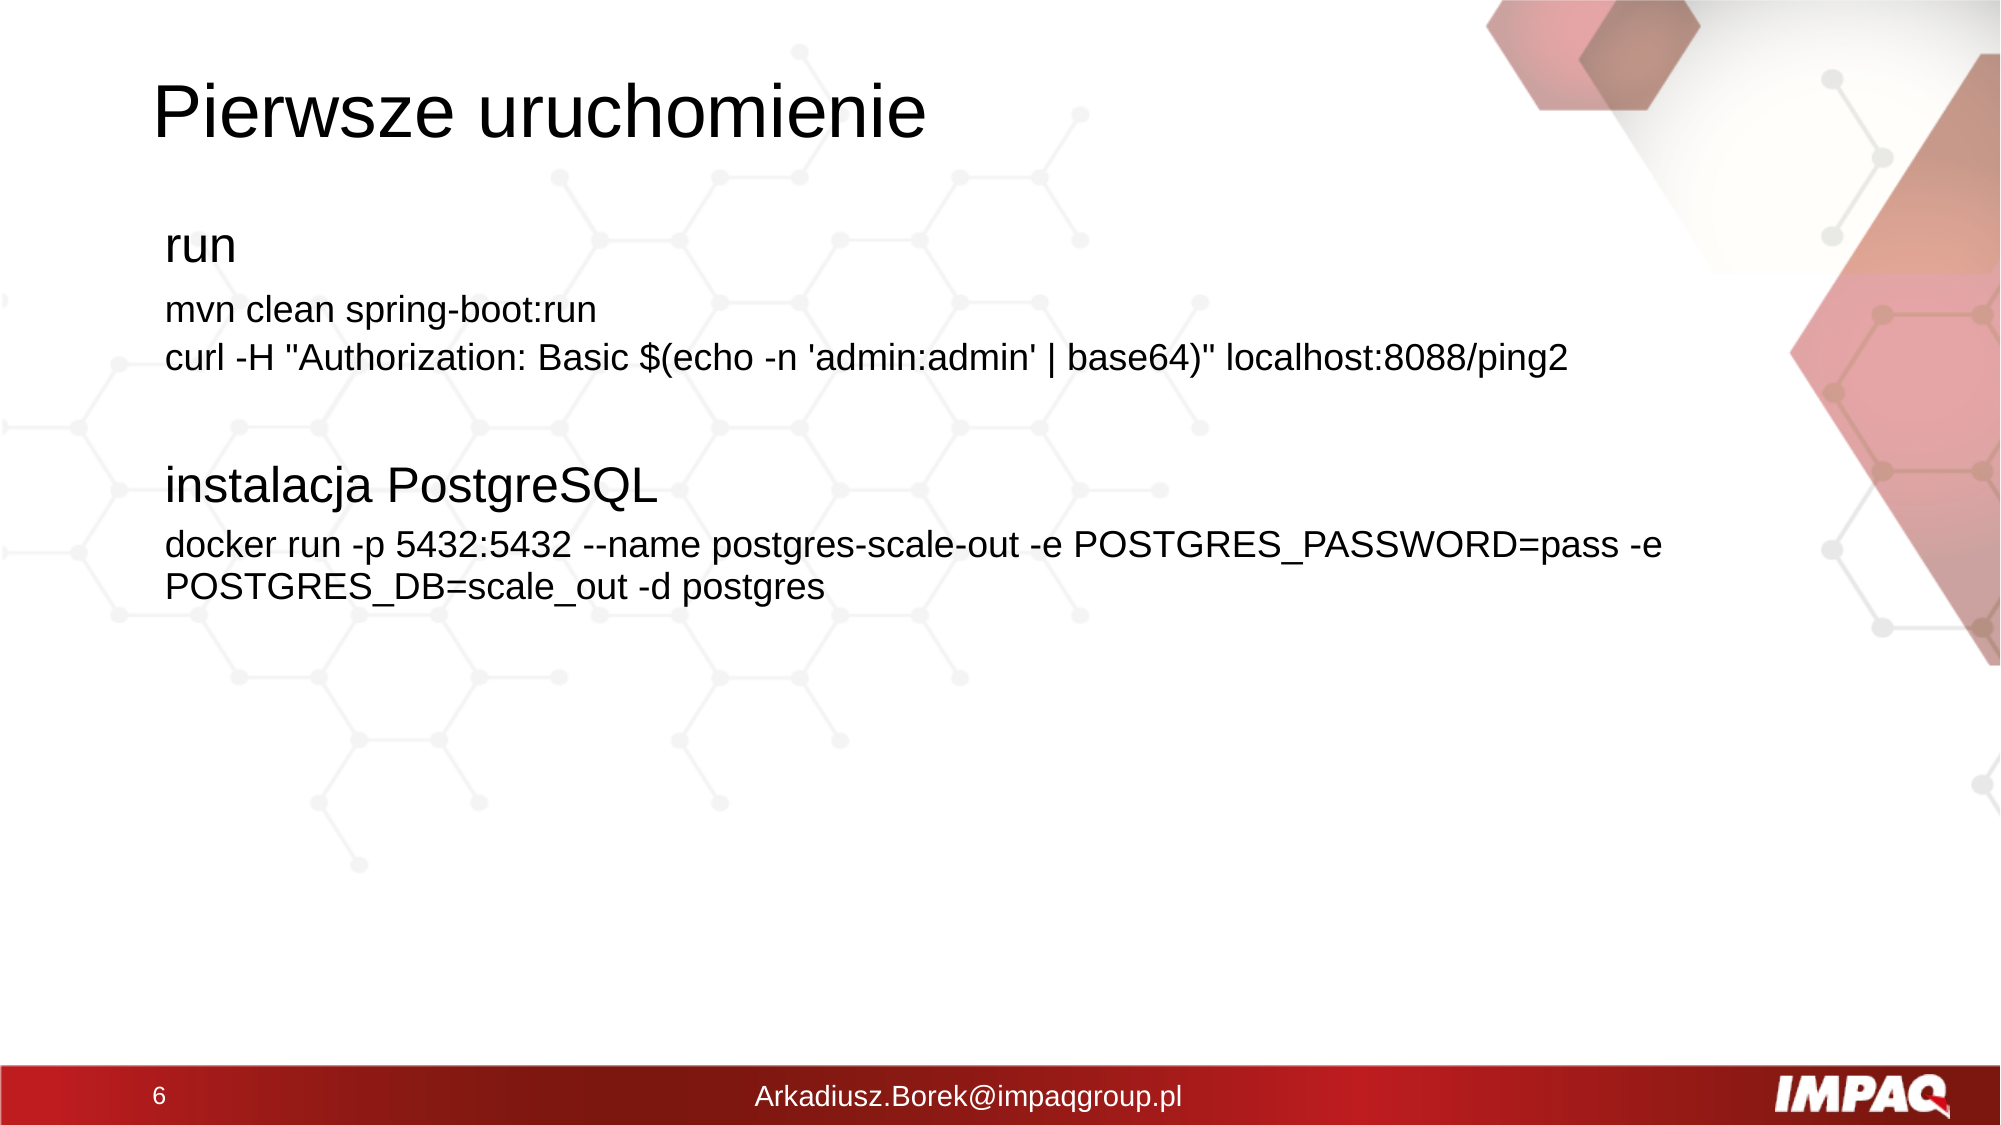

Pierwsze uruchomienie
run
mvn clean spring-boot:run
curl -H "Authorization: Basic $(echo -n 'admin:admin' | base64)" localhost:8088/ping2
instalacja PostgreSQL
docker run -p 5432:5432 --name postgres-scale-out -e POSTGRES_PASSWORD=pass -e POSTGRES_DB=scale_out -d postgres
Arkadiusz.Borek@impaqgroup.pl